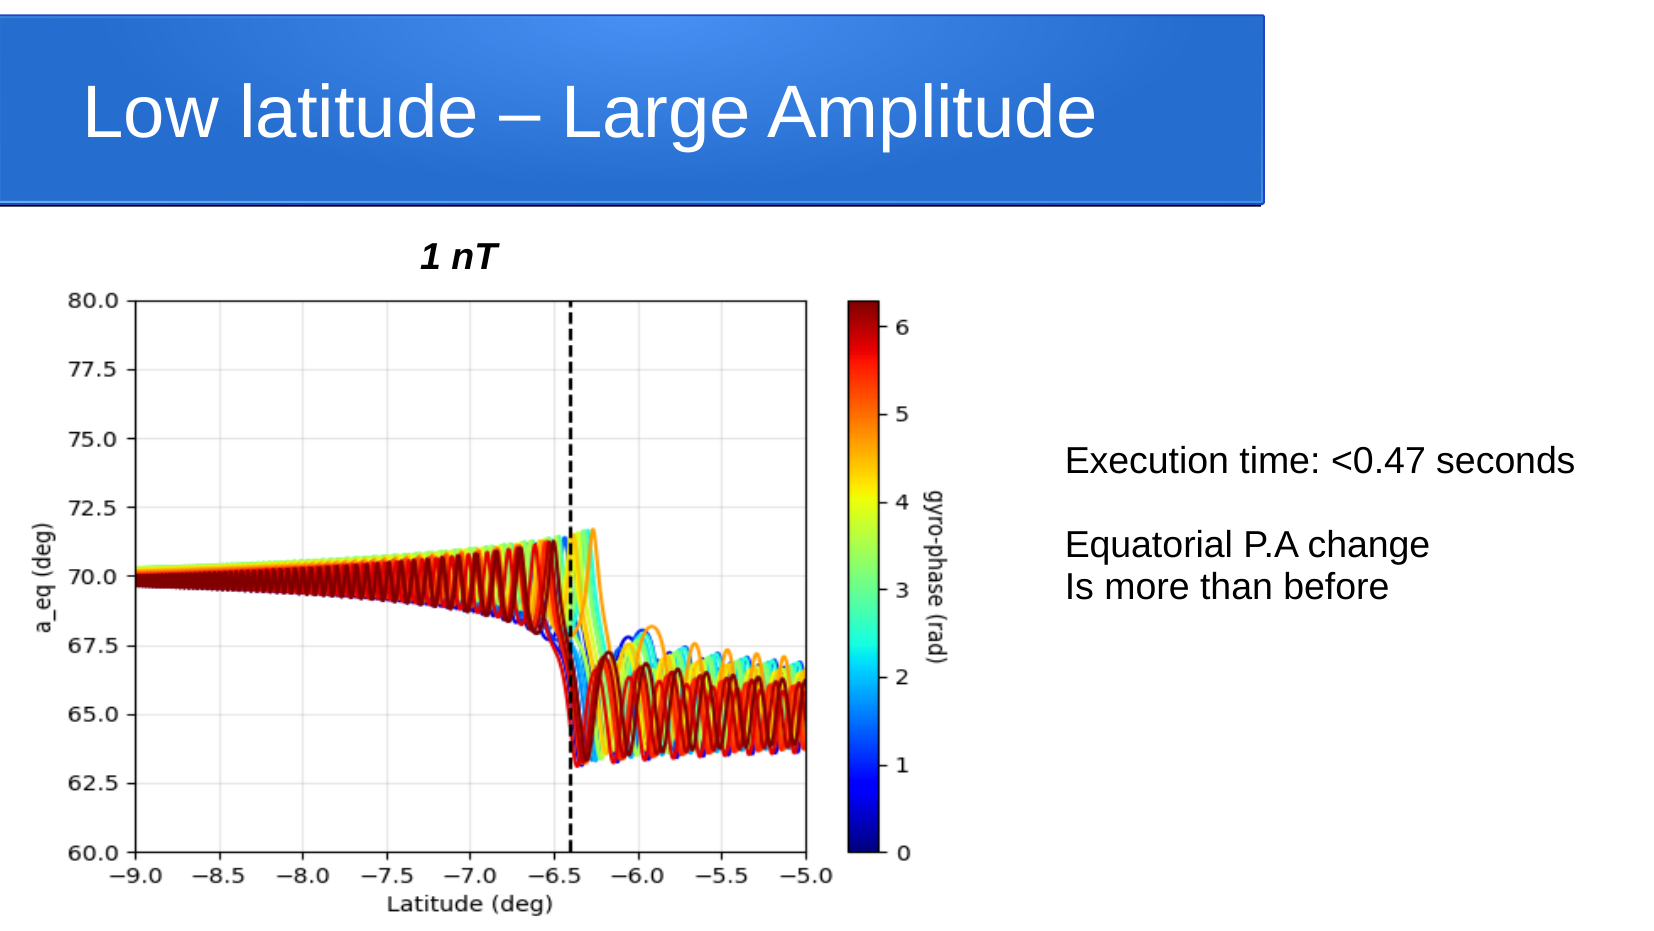

# Low latitude – Large Amplitude
1 nT
Execution time: <0.47 seconds
Equatorial P.A change
Is more than before